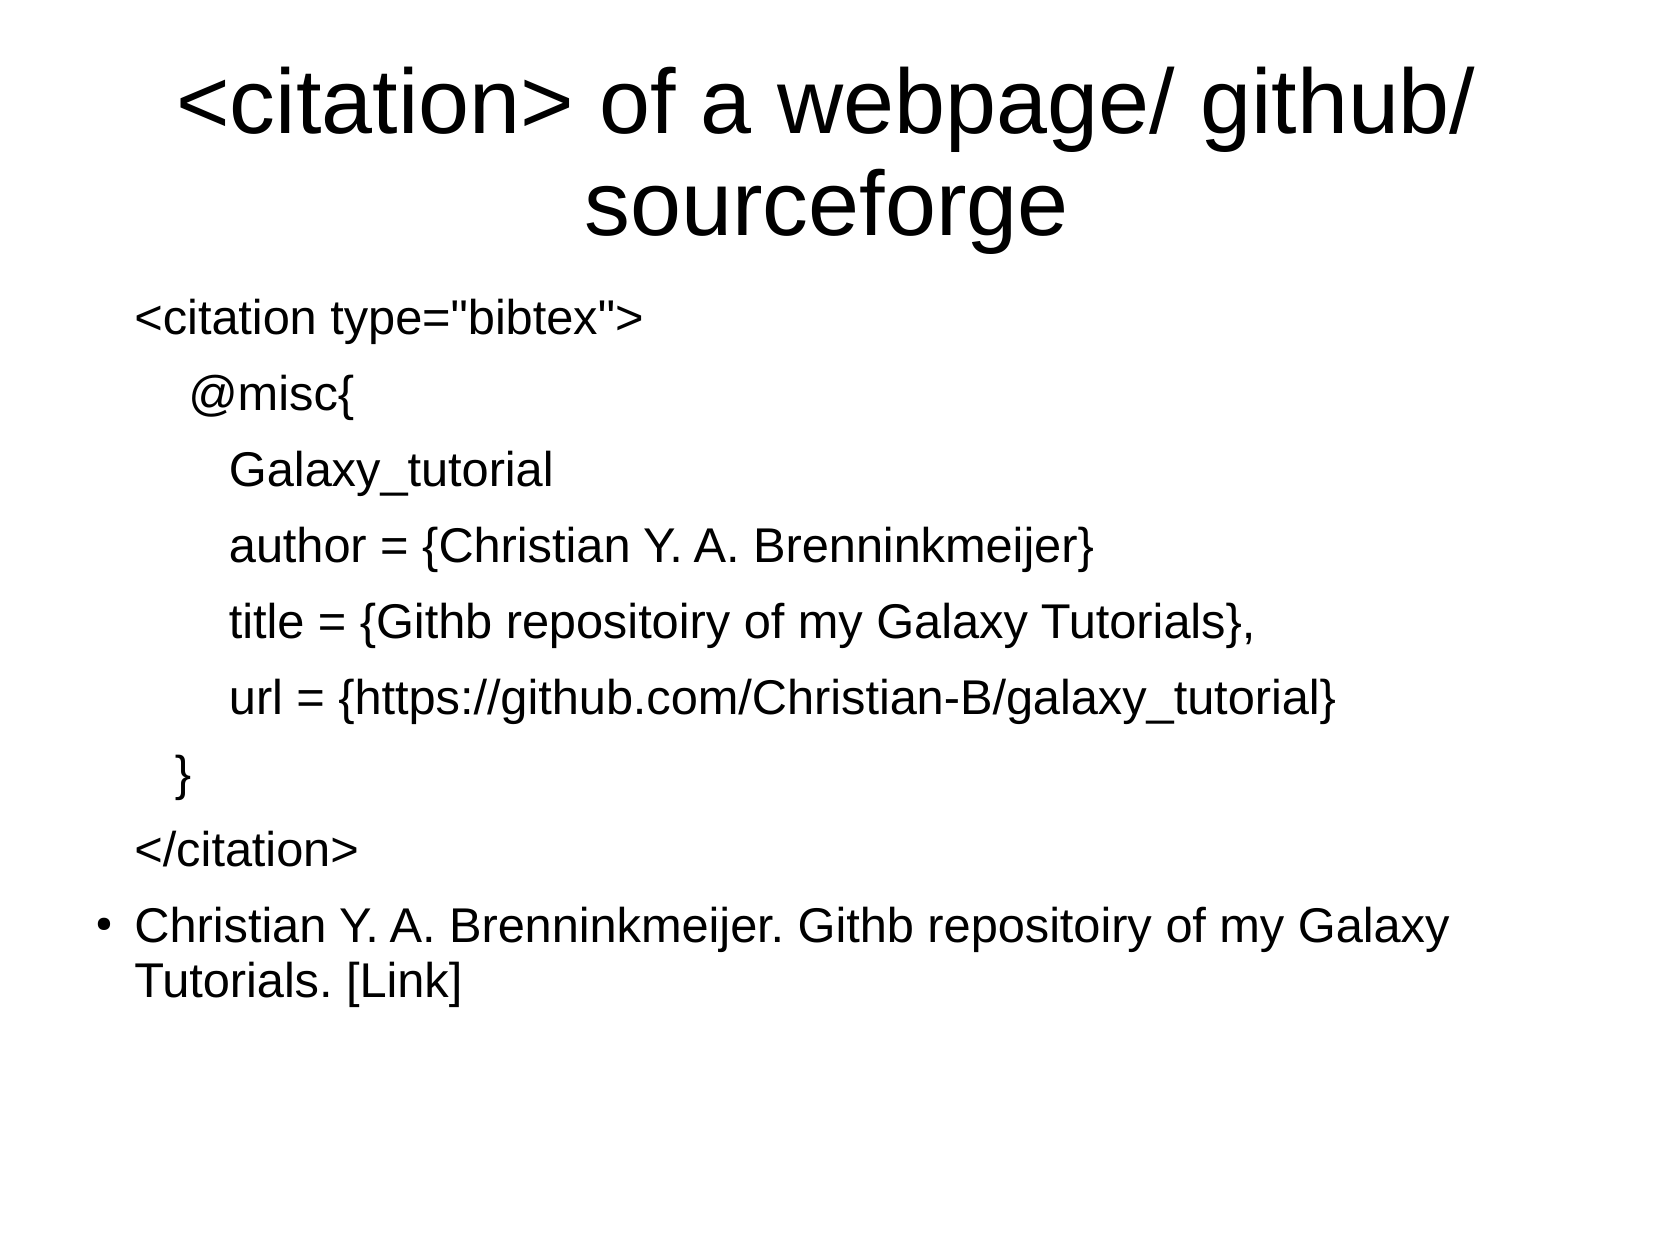

# <citation> of a webpage/ github/ sourceforge
<citation type="bibtex">
 @misc{
 Galaxy_tutorial
 author = {Christian Y. A. Brenninkmeijer}
 title = {Githb repositoiry of my Galaxy Tutorials},
 url = {https://github.com/Christian-B/galaxy_tutorial}
 }
</citation>
Christian Y. A. Brenninkmeijer. Githb repositoiry of my Galaxy Tutorials. [Link]